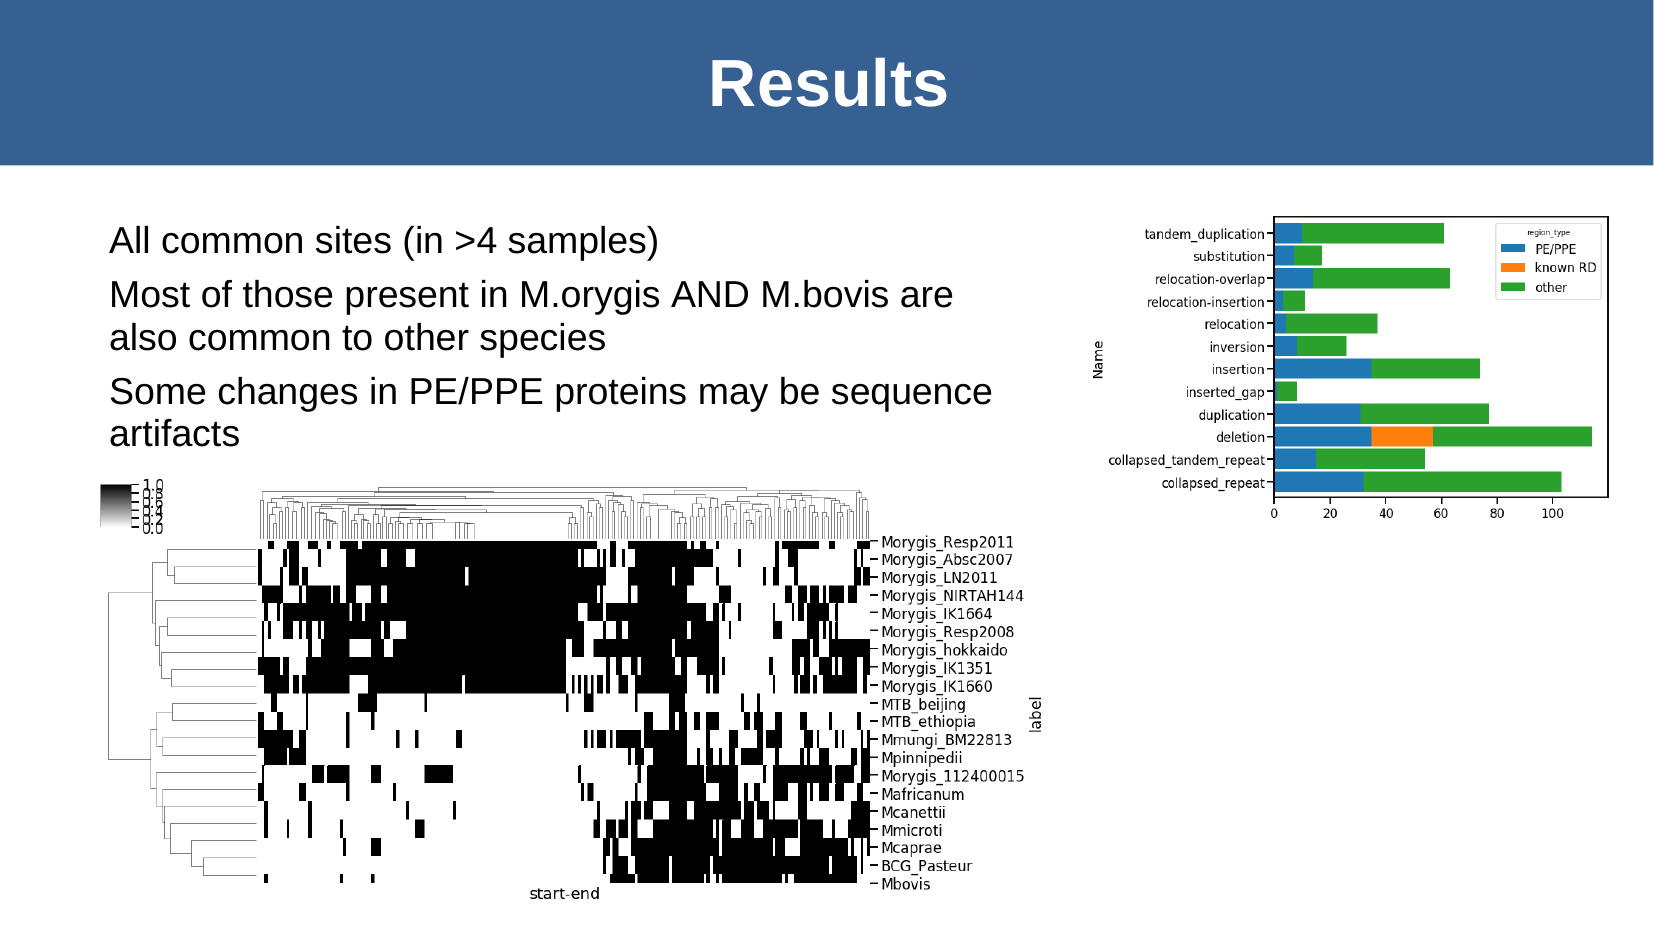

Results
All common sites (in >4 samples)
Most of those present in M.orygis AND M.bovis are also common to other species
Some changes in PE/PPE proteins may be sequence artifacts